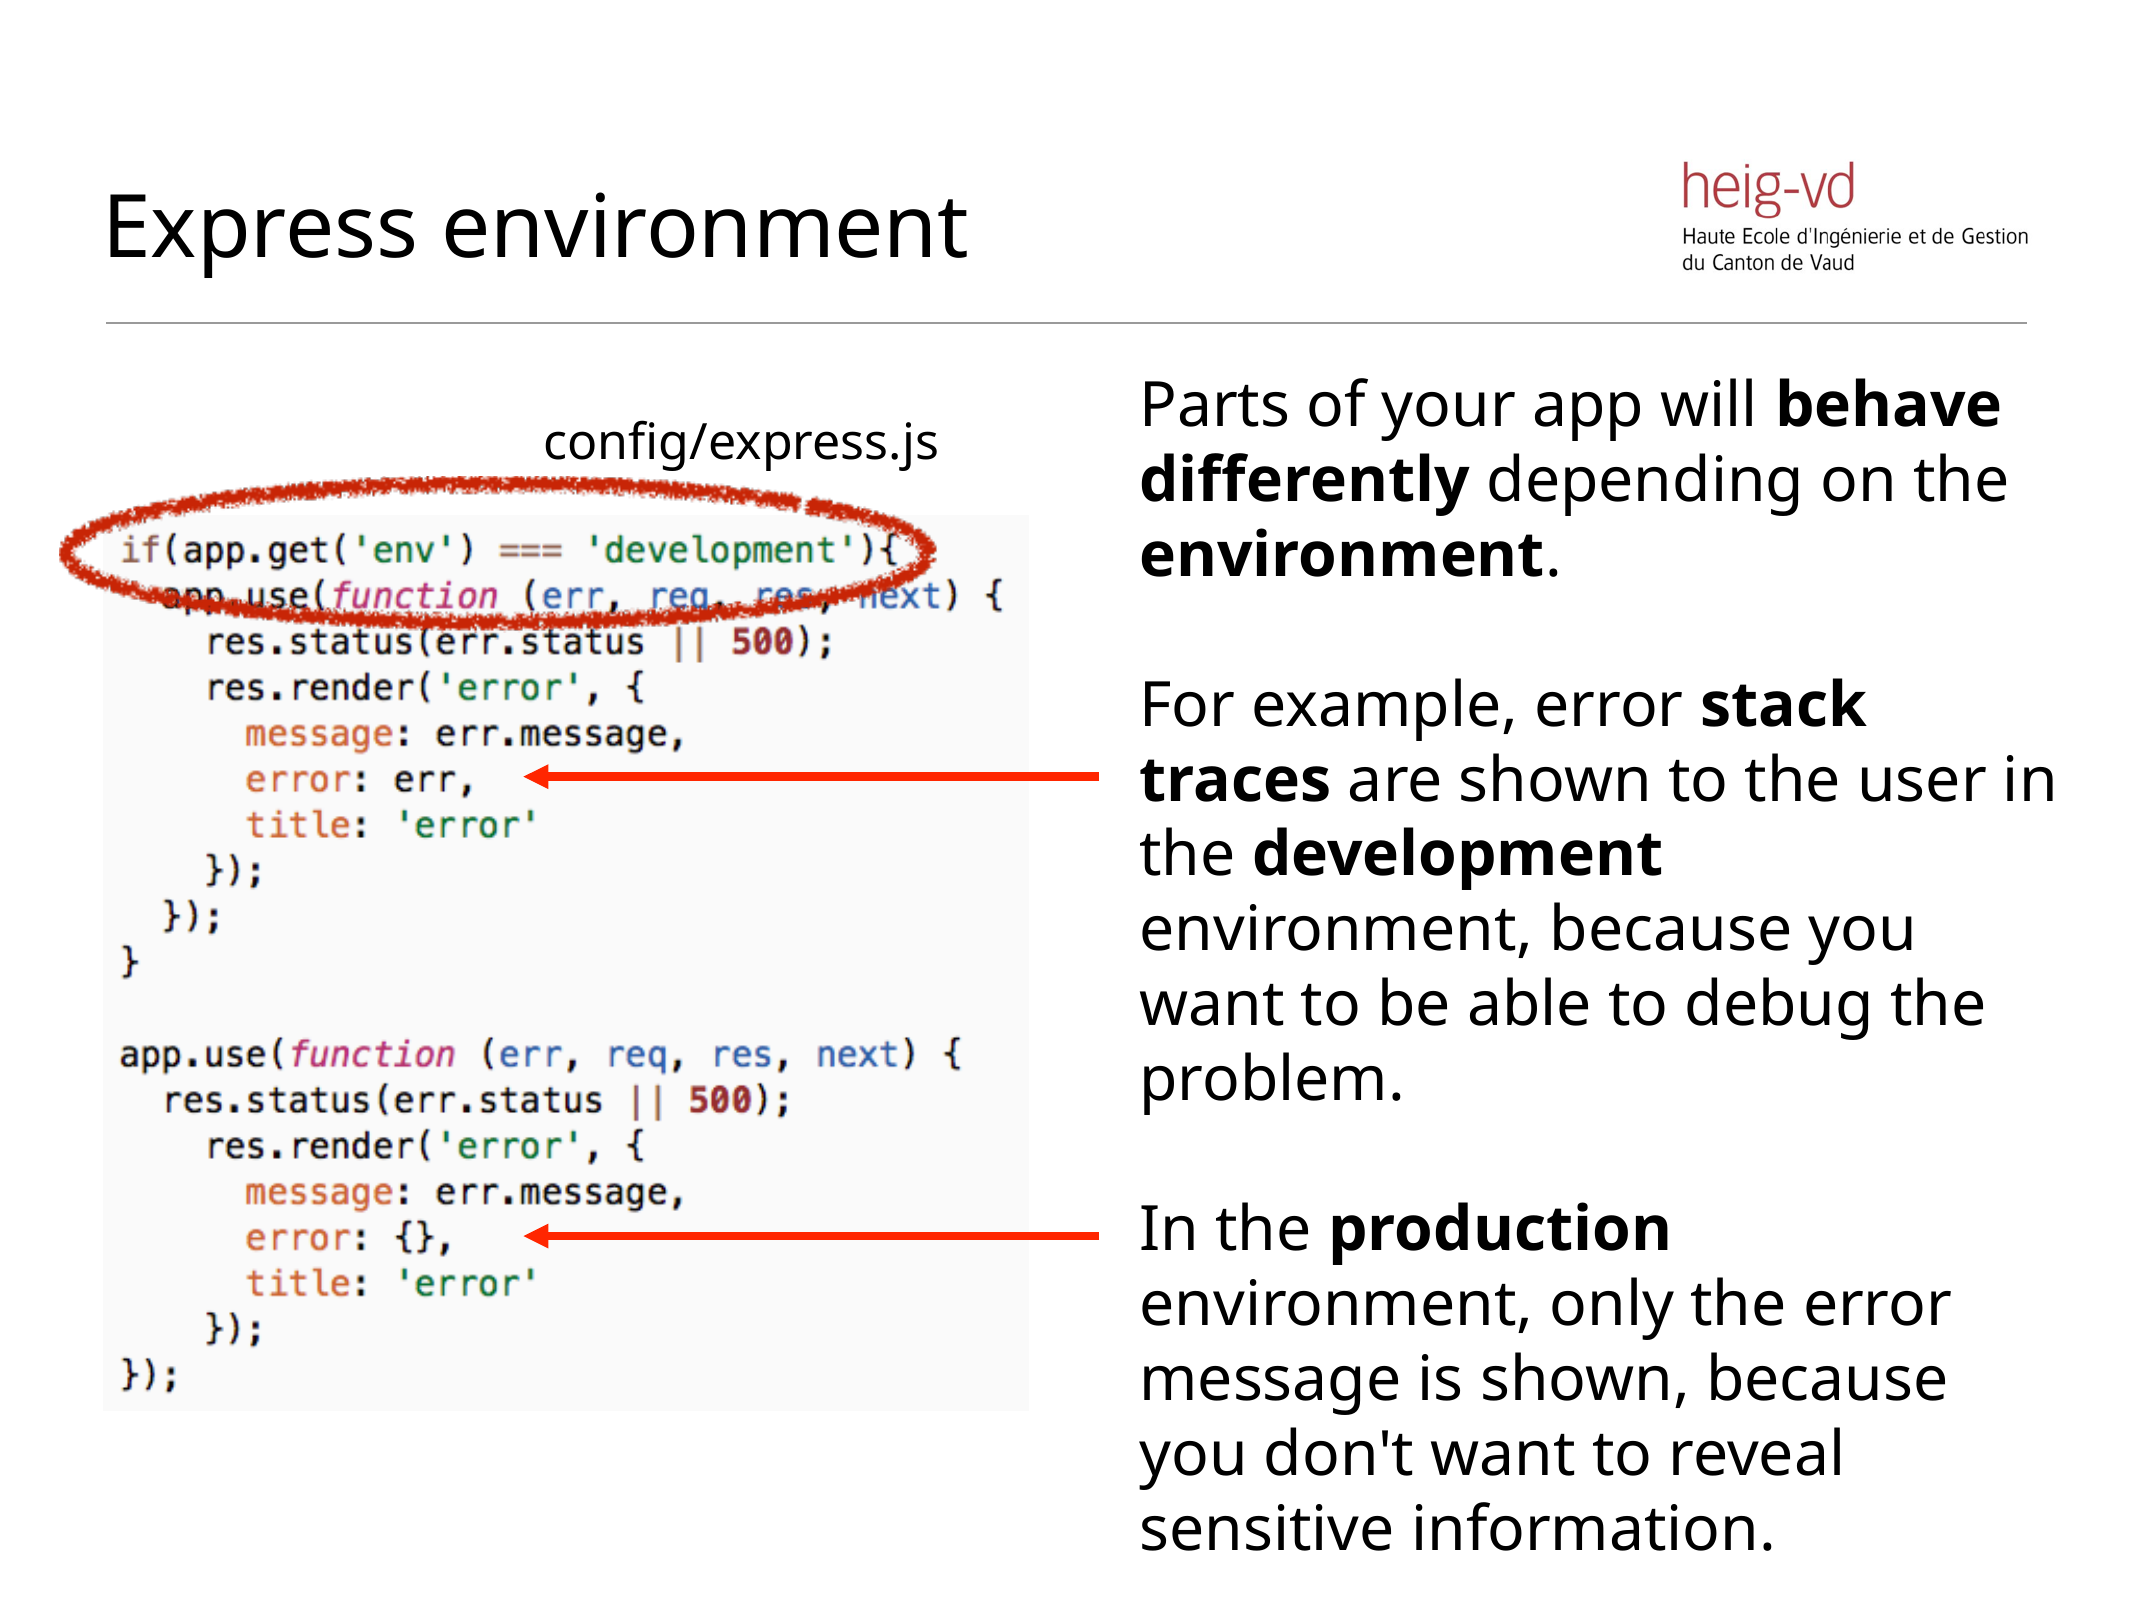

# Express environment
Parts of your app will behave differently depending on the environment.
For example, error stack traces are shown to the user in the development environment, because you want to be able to debug the problem.
In the production environment, only the error message is shown, because you don't want to reveal sensitive information.
config/express.js